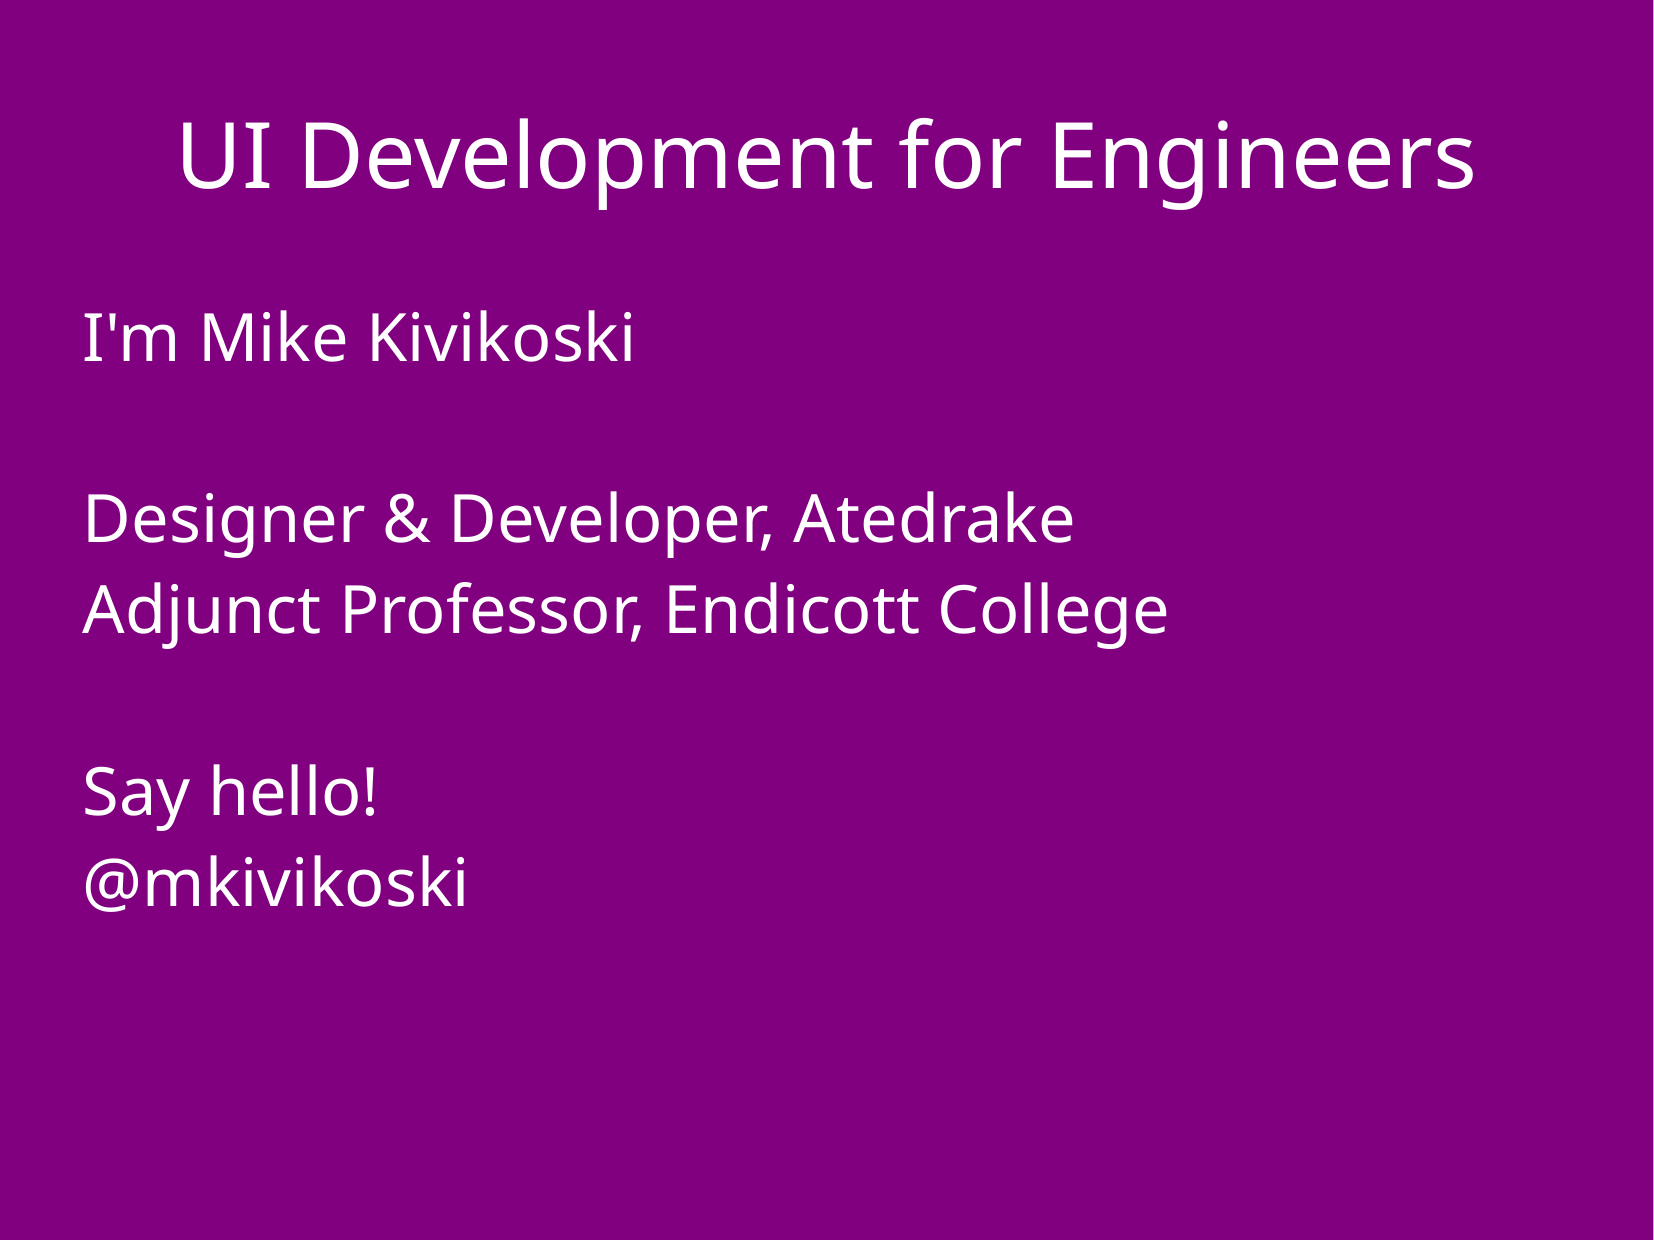

# UI Development for Engineers
I'm Mike Kivikoski
Designer & Developer, Atedrake
Adjunct Professor, Endicott College
Say hello!
@mkivikoski